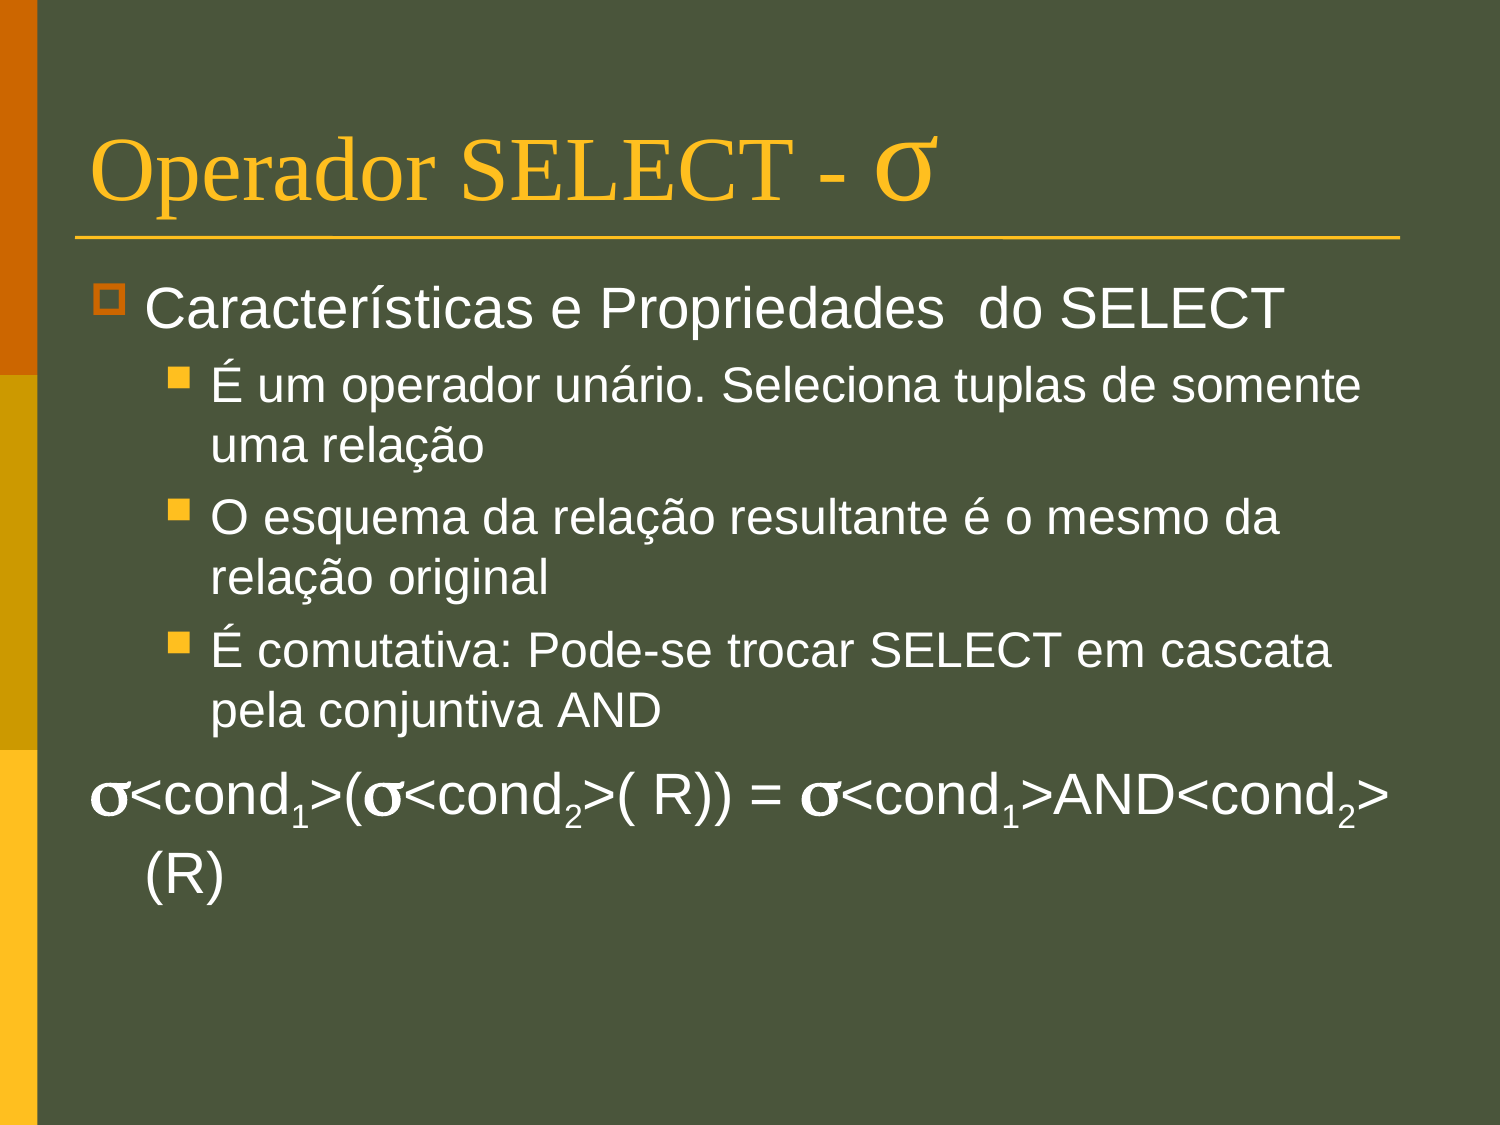

# Operador SELECT - σ
Características e Propriedades do SELECT
É um operador unário. Seleciona tuplas de somente uma relação
O esquema da relação resultante é o mesmo da relação original
É comutativa: Pode-se trocar SELECT em cascata pela conjuntiva AND
<cond1>(<cond2>( R)) = <cond1>AND<cond2> (R)‏